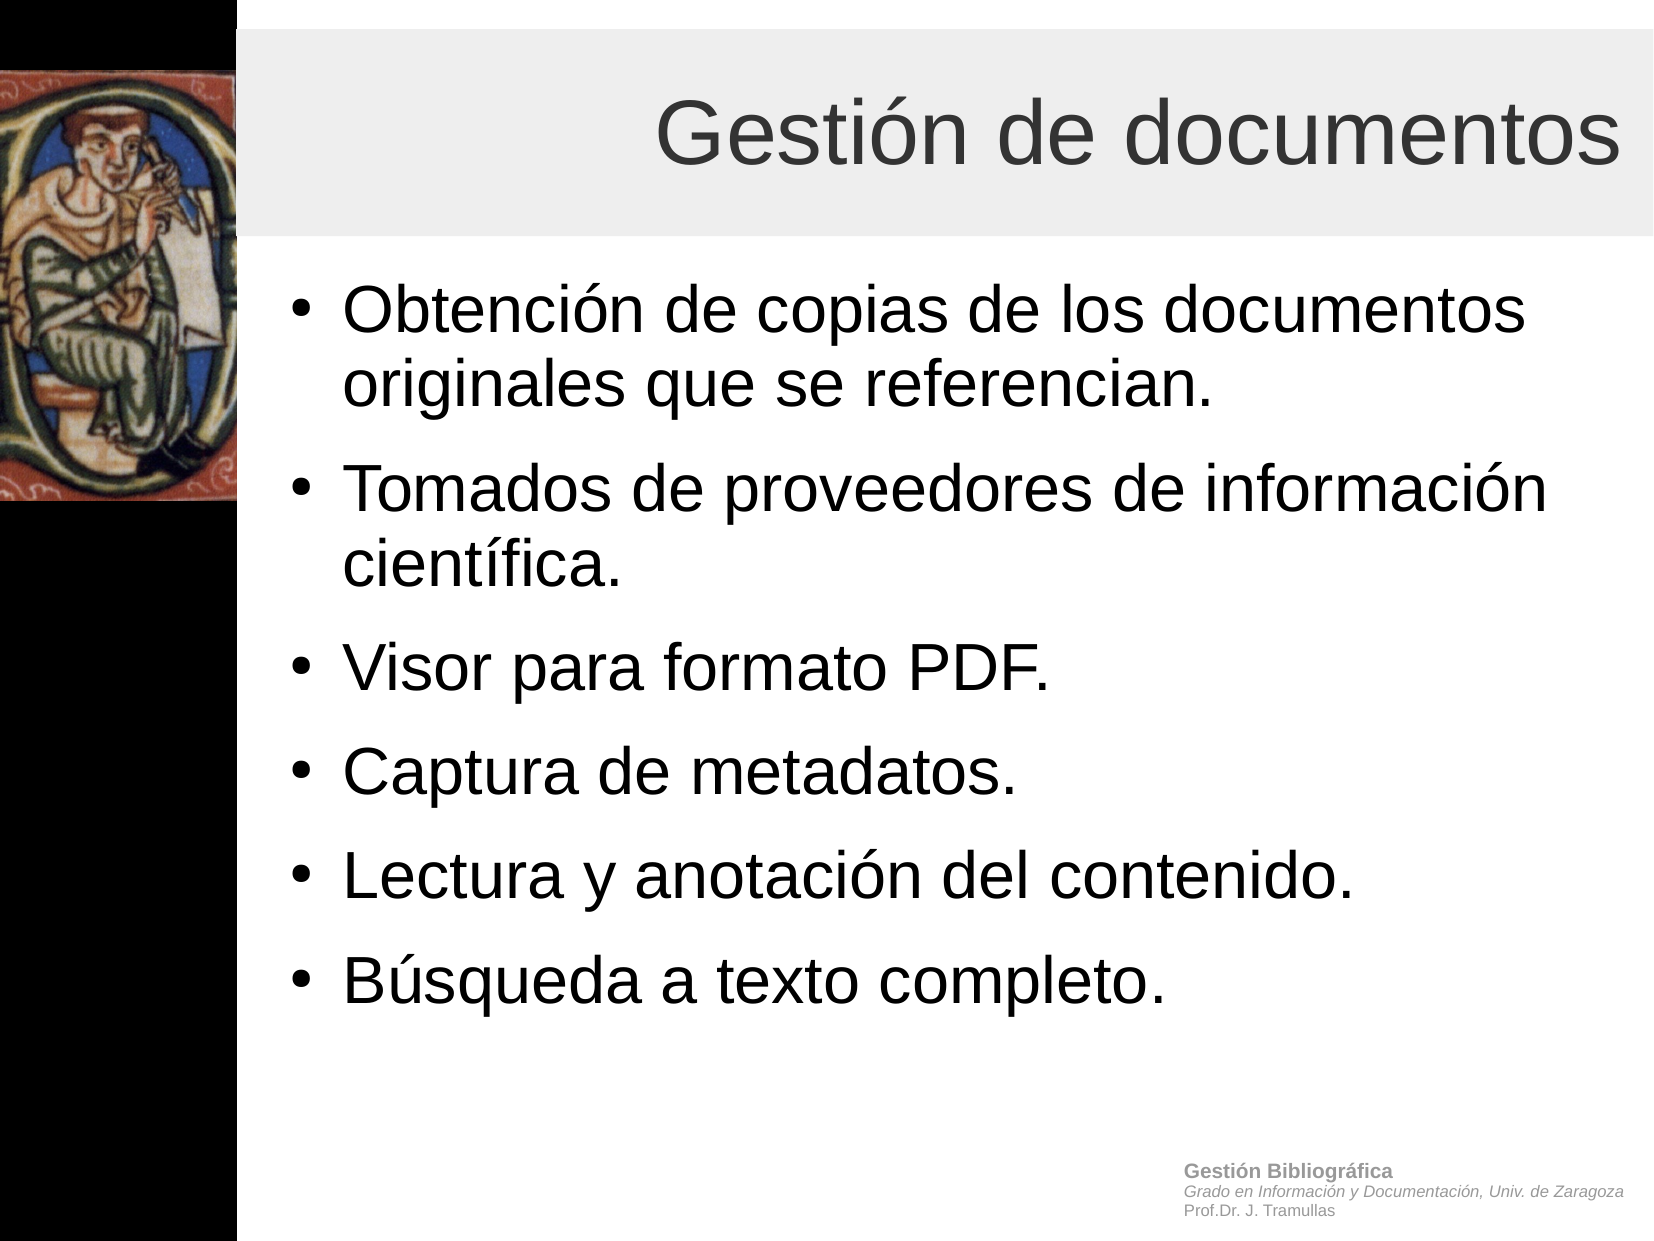

# Gestión de documentos
Obtención de copias de los documentos originales que se referencian.
Tomados de proveedores de información científica.
Visor para formato PDF.
Captura de metadatos.
Lectura y anotación del contenido.
Búsqueda a texto completo.